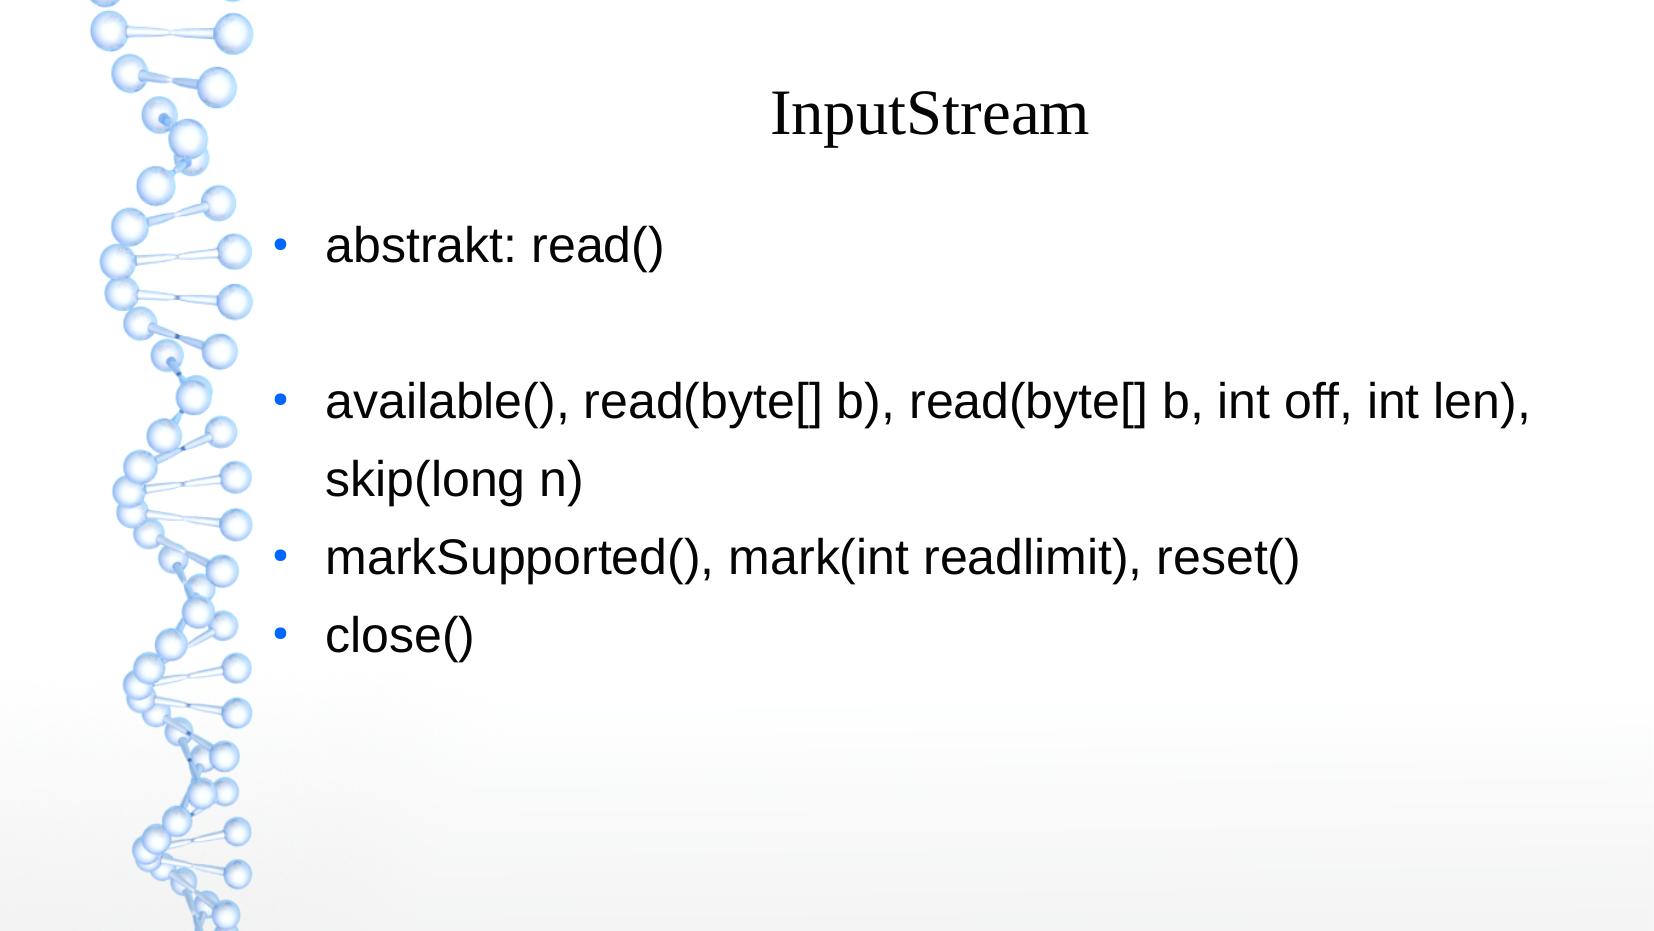

# InputStream
abstrakt: read()
available(), read(byte[] b), read(byte[] b, int off, int len),
skip(long n)
markSupported(), mark(int readlimit), reset()
close()